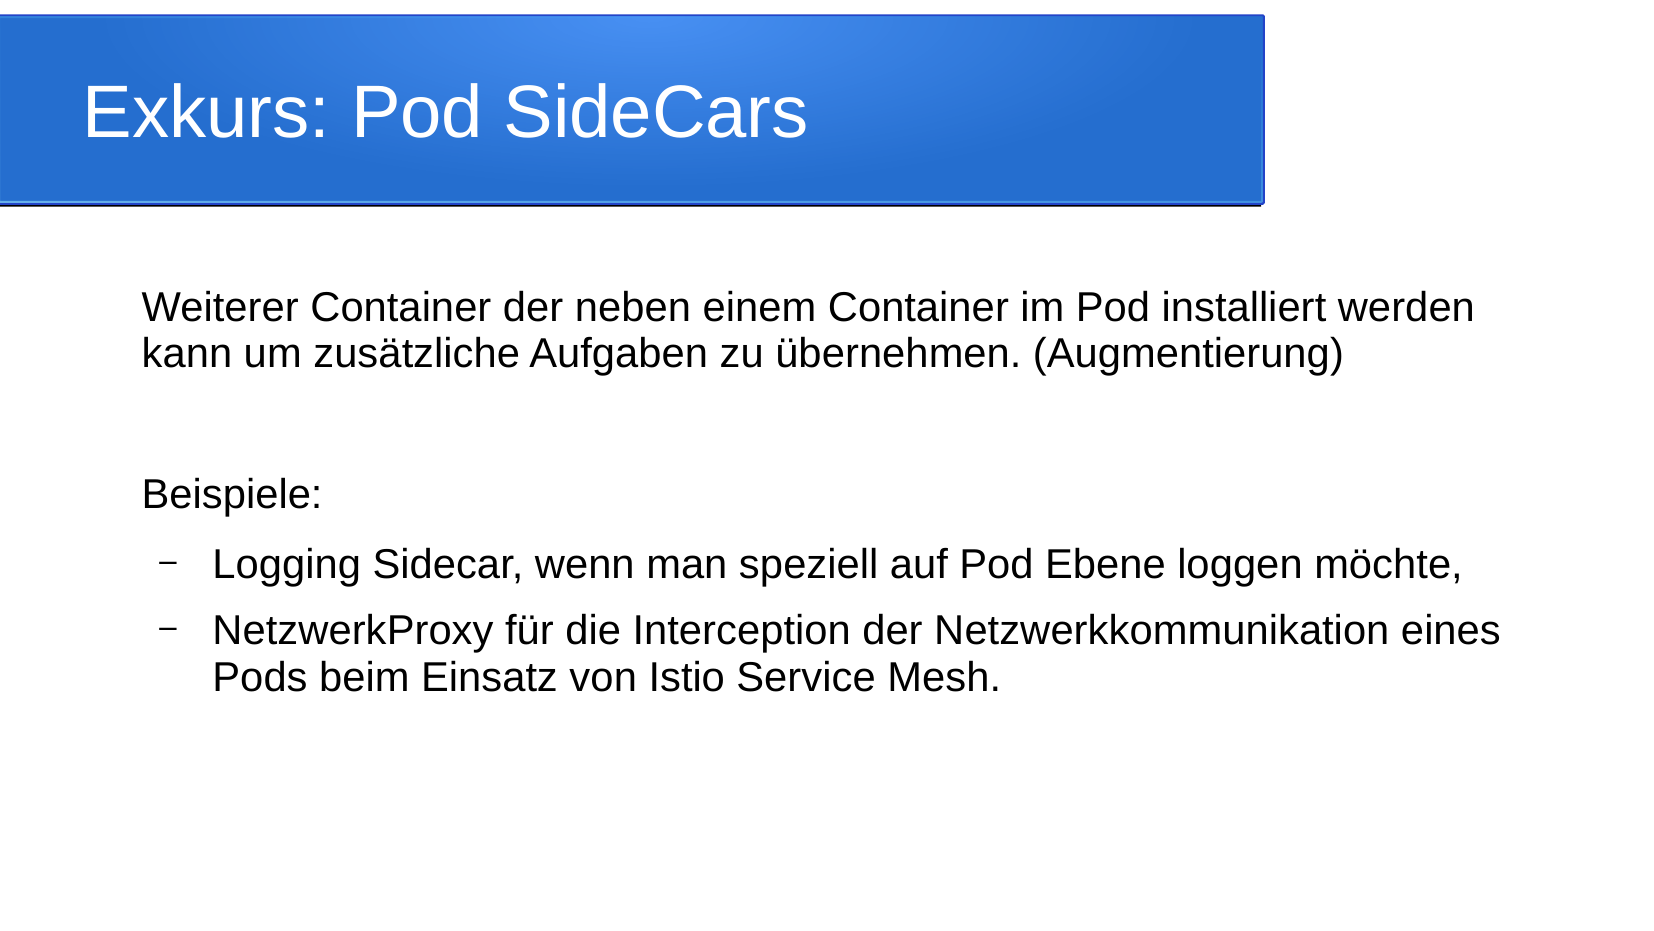

# Exkurs: Pod SideCars
Weiterer Container der neben einem Container im Pod installiert werden kann um zusätzliche Aufgaben zu übernehmen. (Augmentierung)
Beispiele:
Logging Sidecar, wenn man speziell auf Pod Ebene loggen möchte,
NetzwerkProxy für die Interception der Netzwerkkommunikation eines Pods beim Einsatz von Istio Service Mesh.